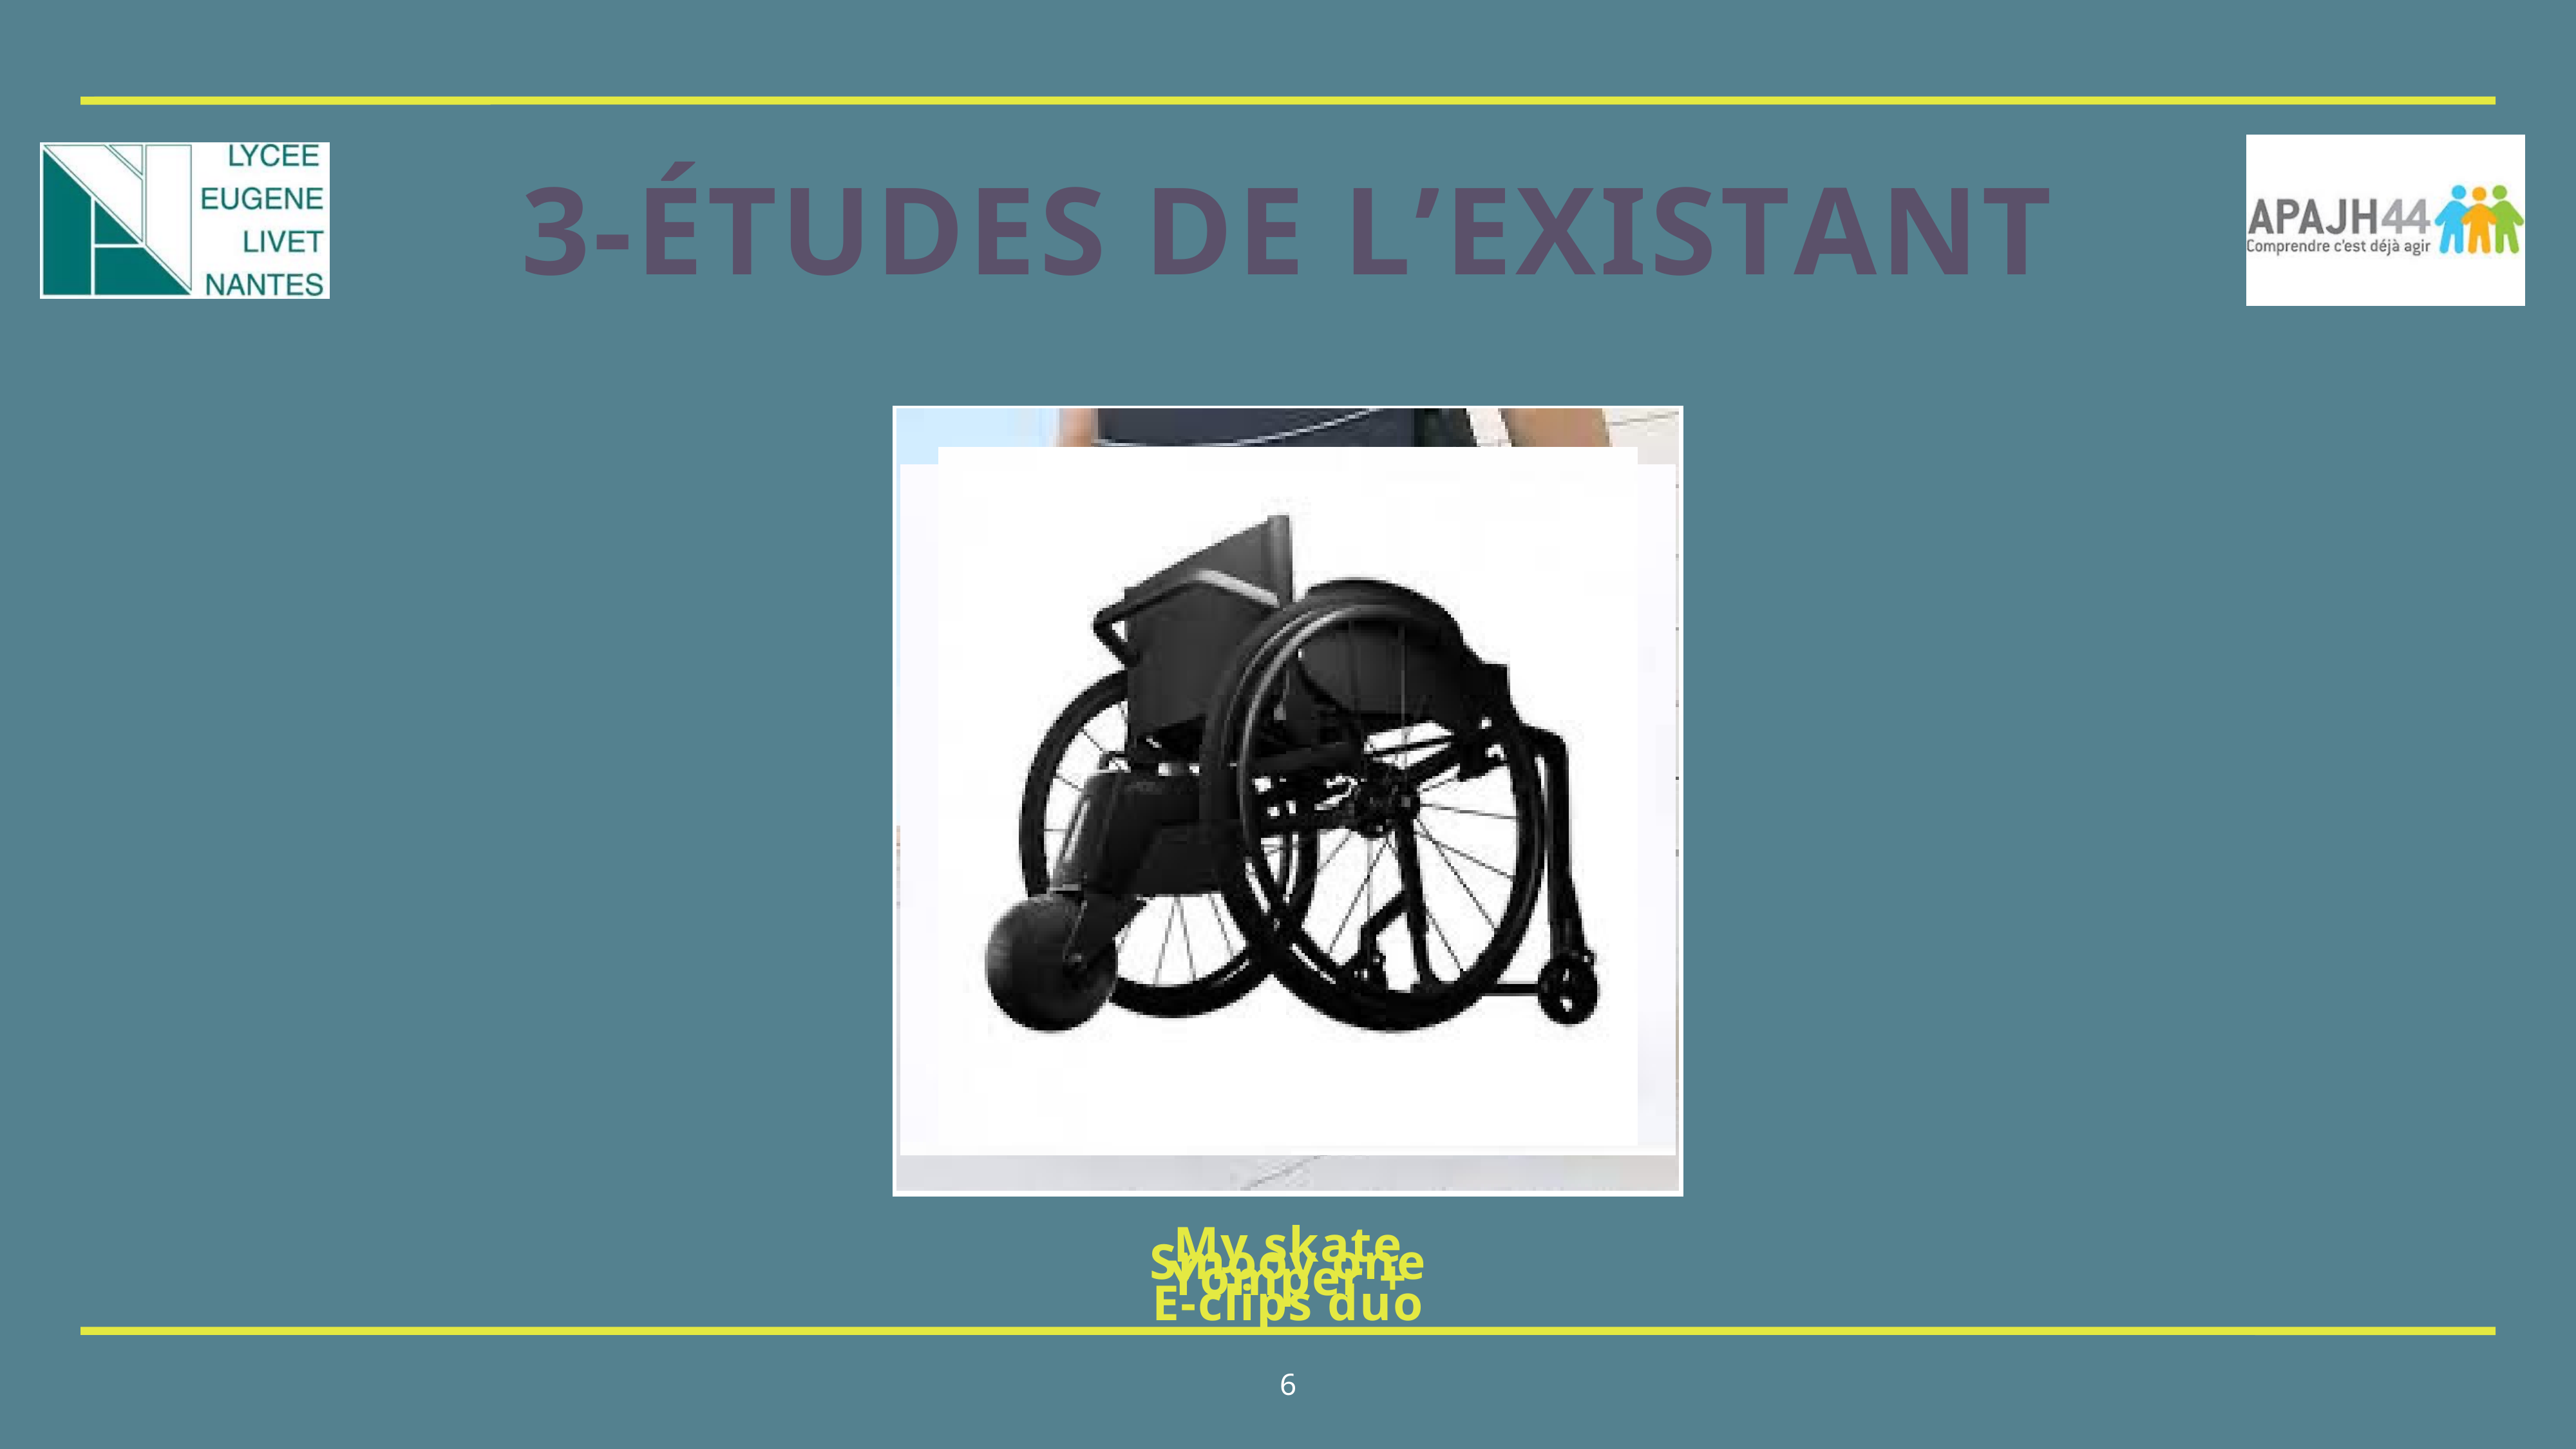

# 3-Études de l’existant
E-clips duo
Yomper +
Smoov one
My skate